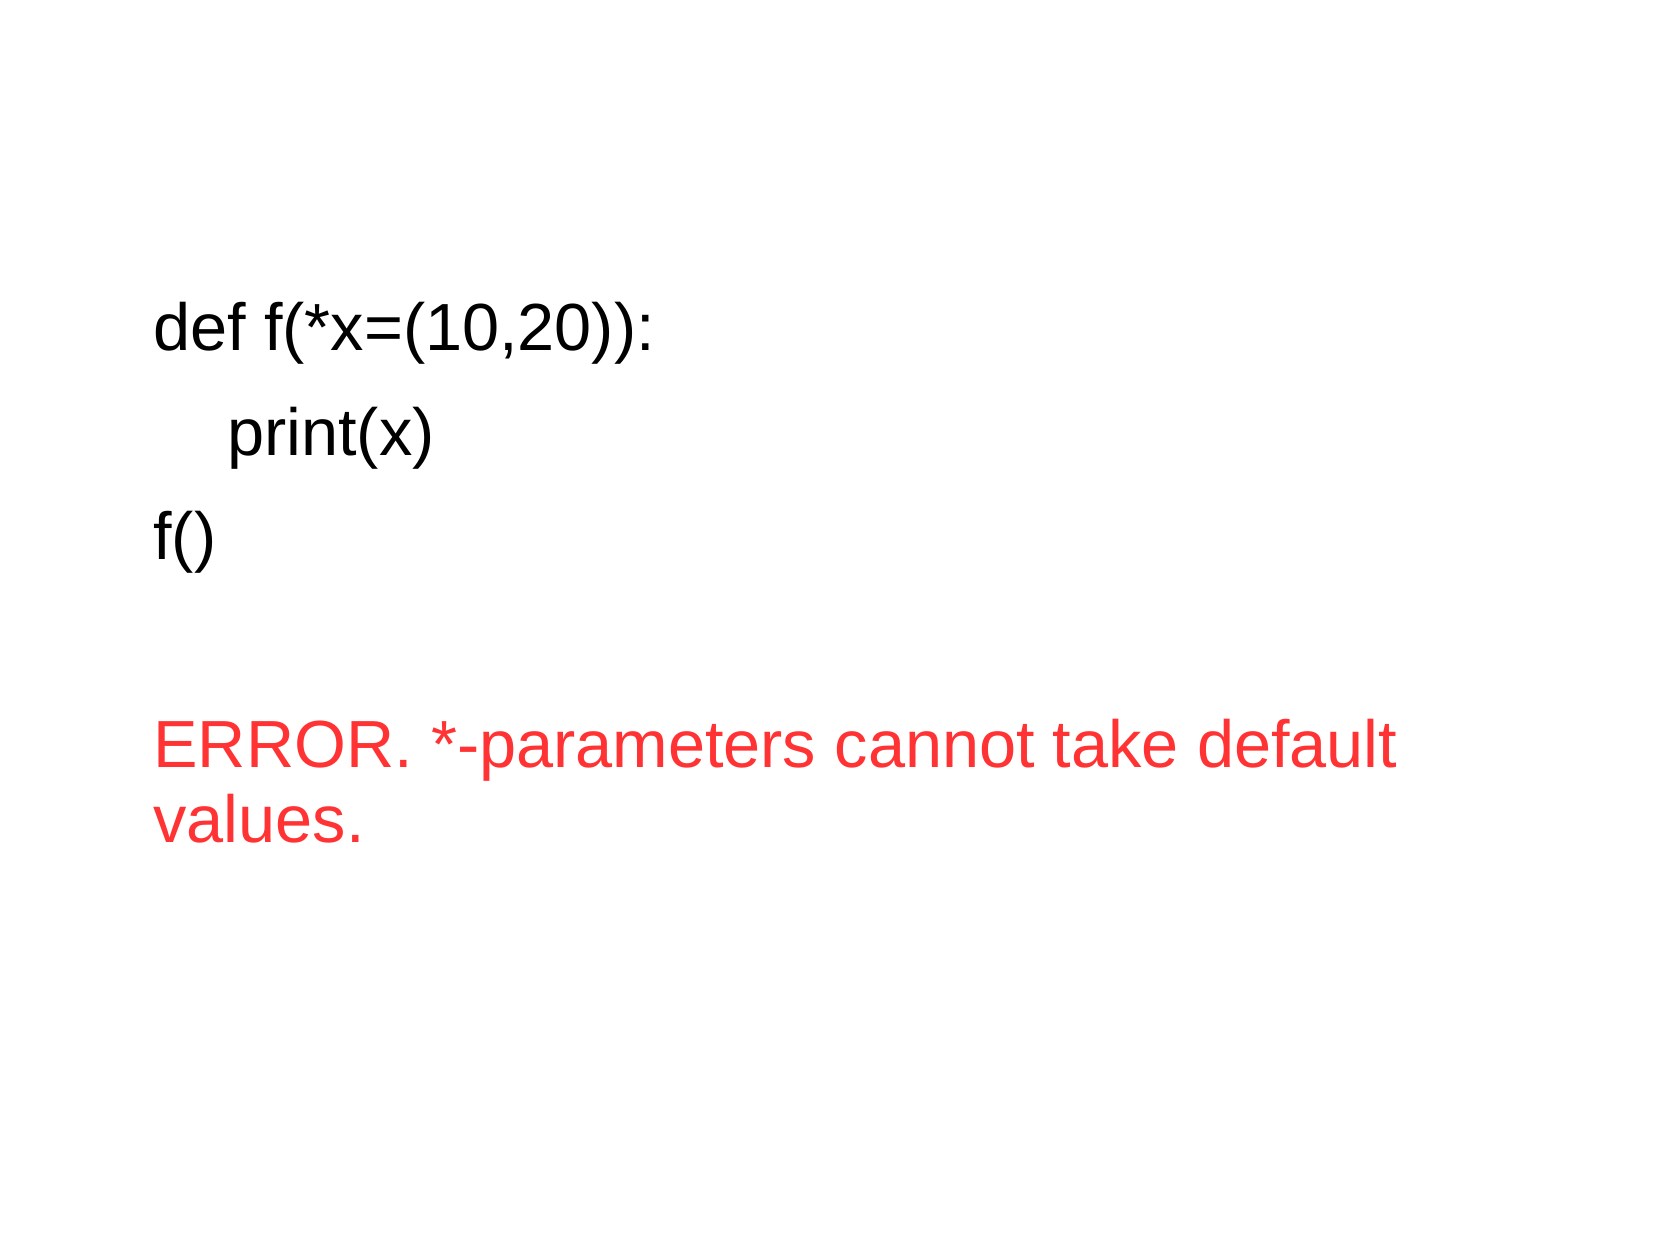

#
def f(*x=(10,20)):
 print(x)
f()
ERROR. *-parameters cannot take default values.